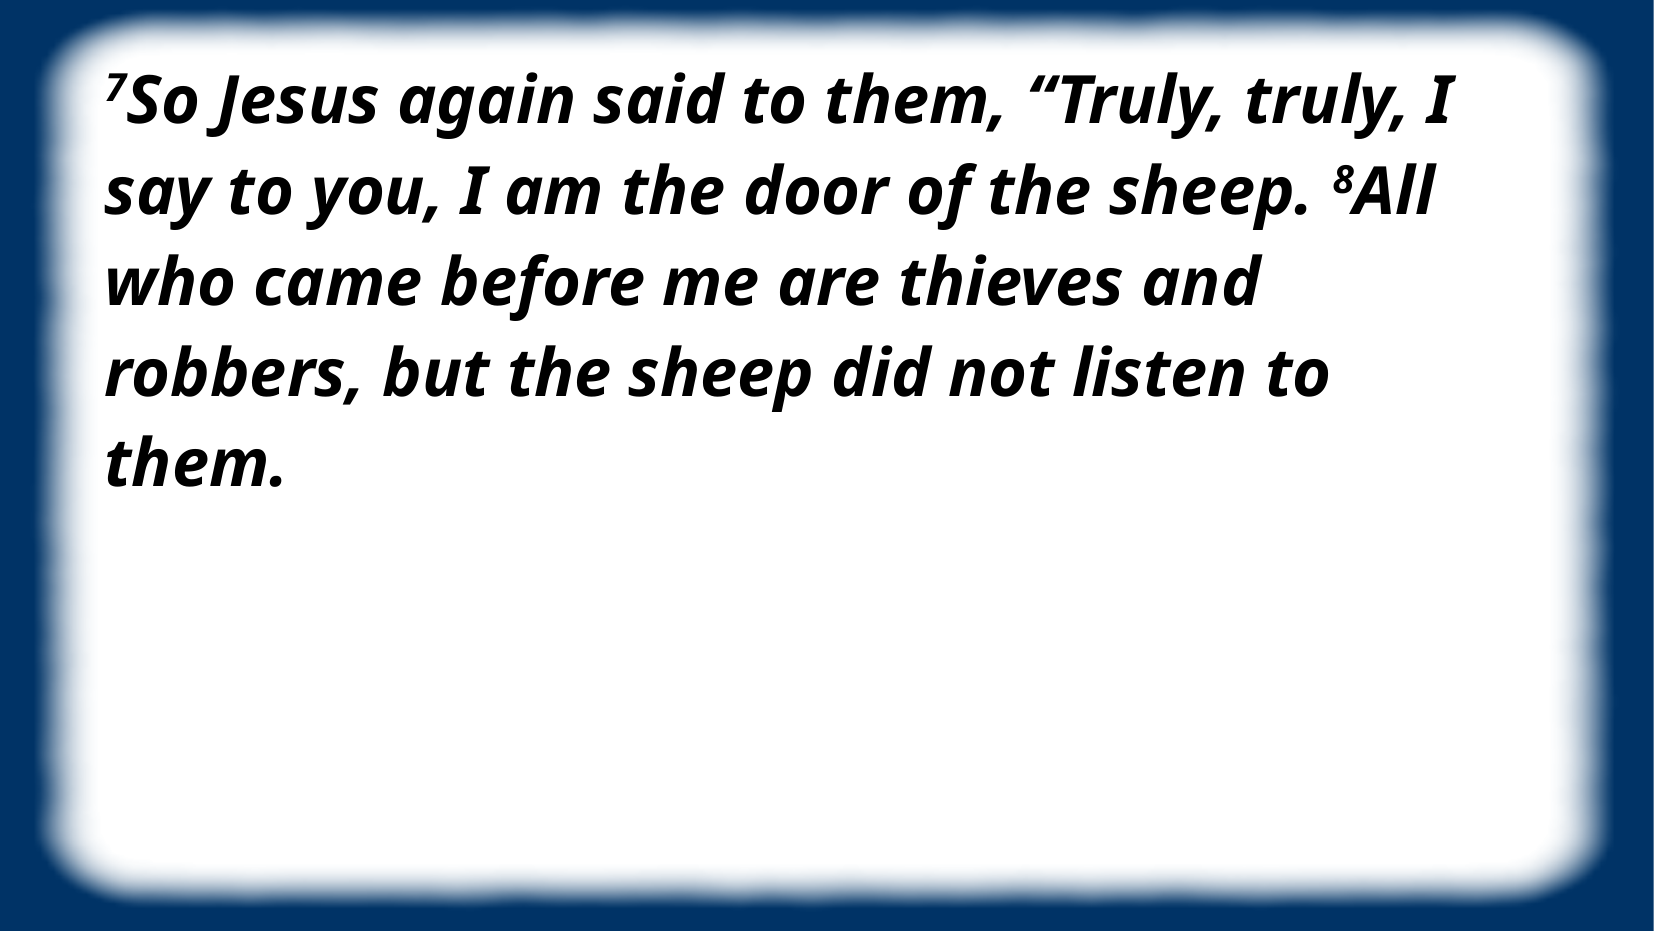

7So Jesus again said to them, “Truly, truly, I say to you, I am the door of the sheep. 8All who came before me are thieves and robbers, but the sheep did not listen to them.